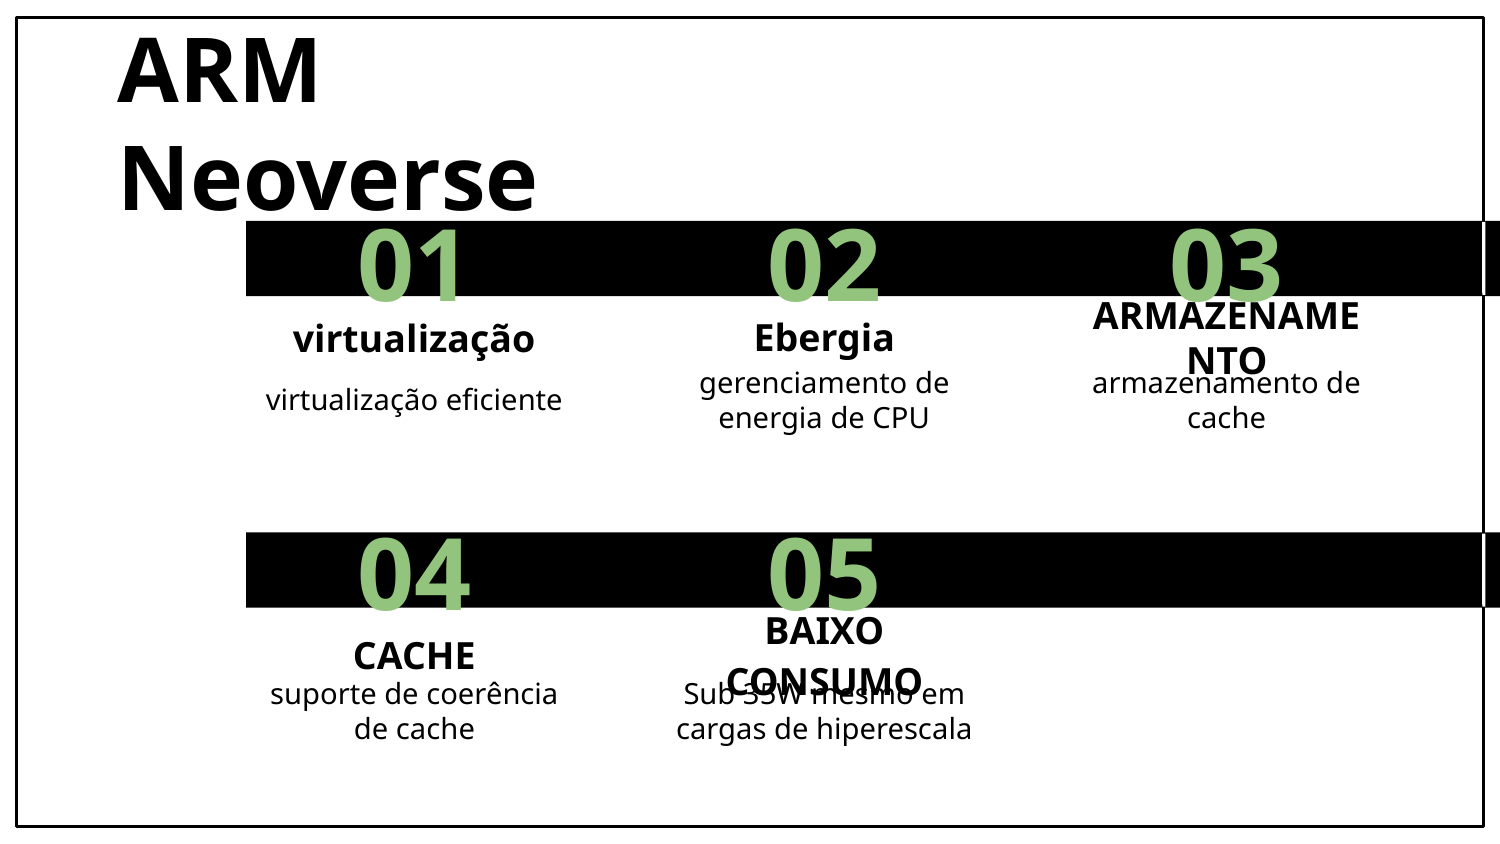

# ARM Neoverse
01
02
03
Ebergia
ARMAZENAMENTO
virtualização
virtualização eficiente
gerenciamento de energia de CPU
armazenamento de cache
04
05
CACHE
BAIXO CONSUMO
suporte de coerência de cache
Sub 35W mesmo em cargas de hiperescala